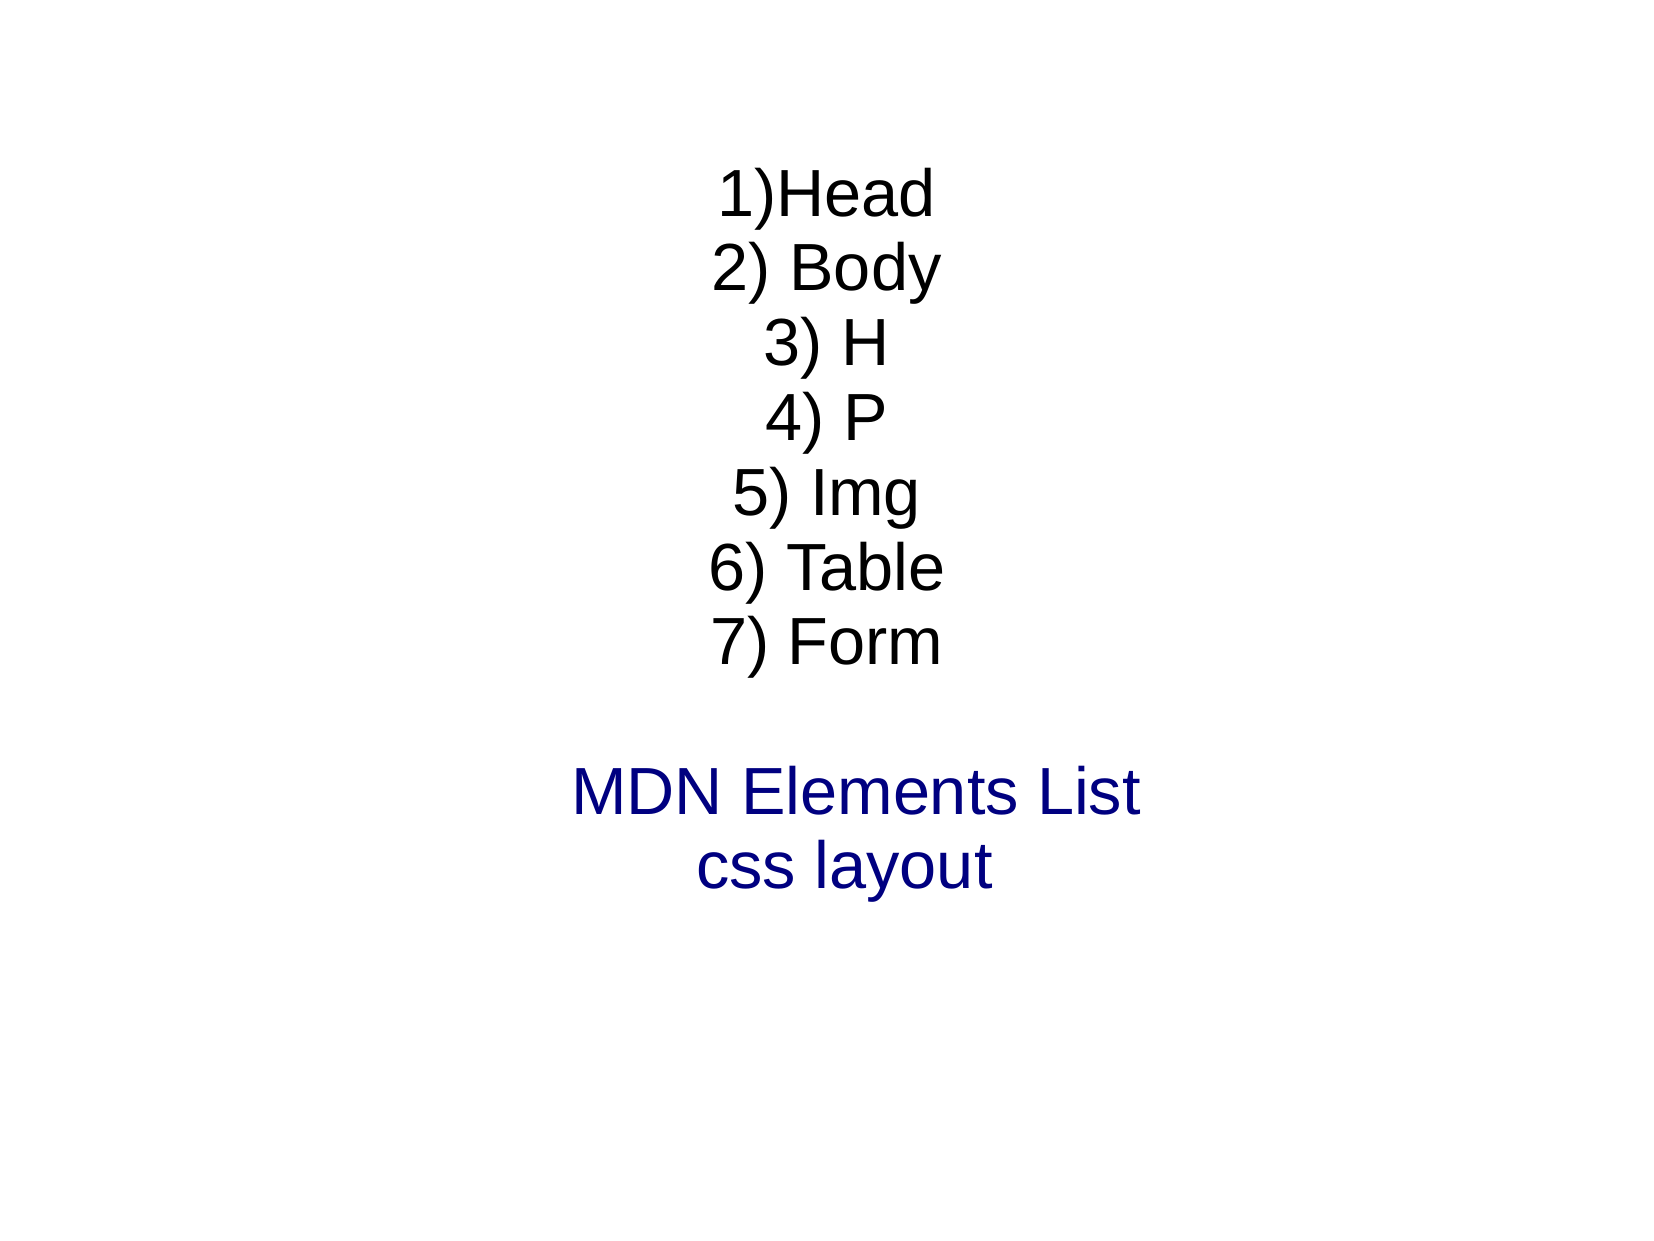

# Head
 Body
 H
 P
 Img
 Table
 Form
MDN Elements List
css layout